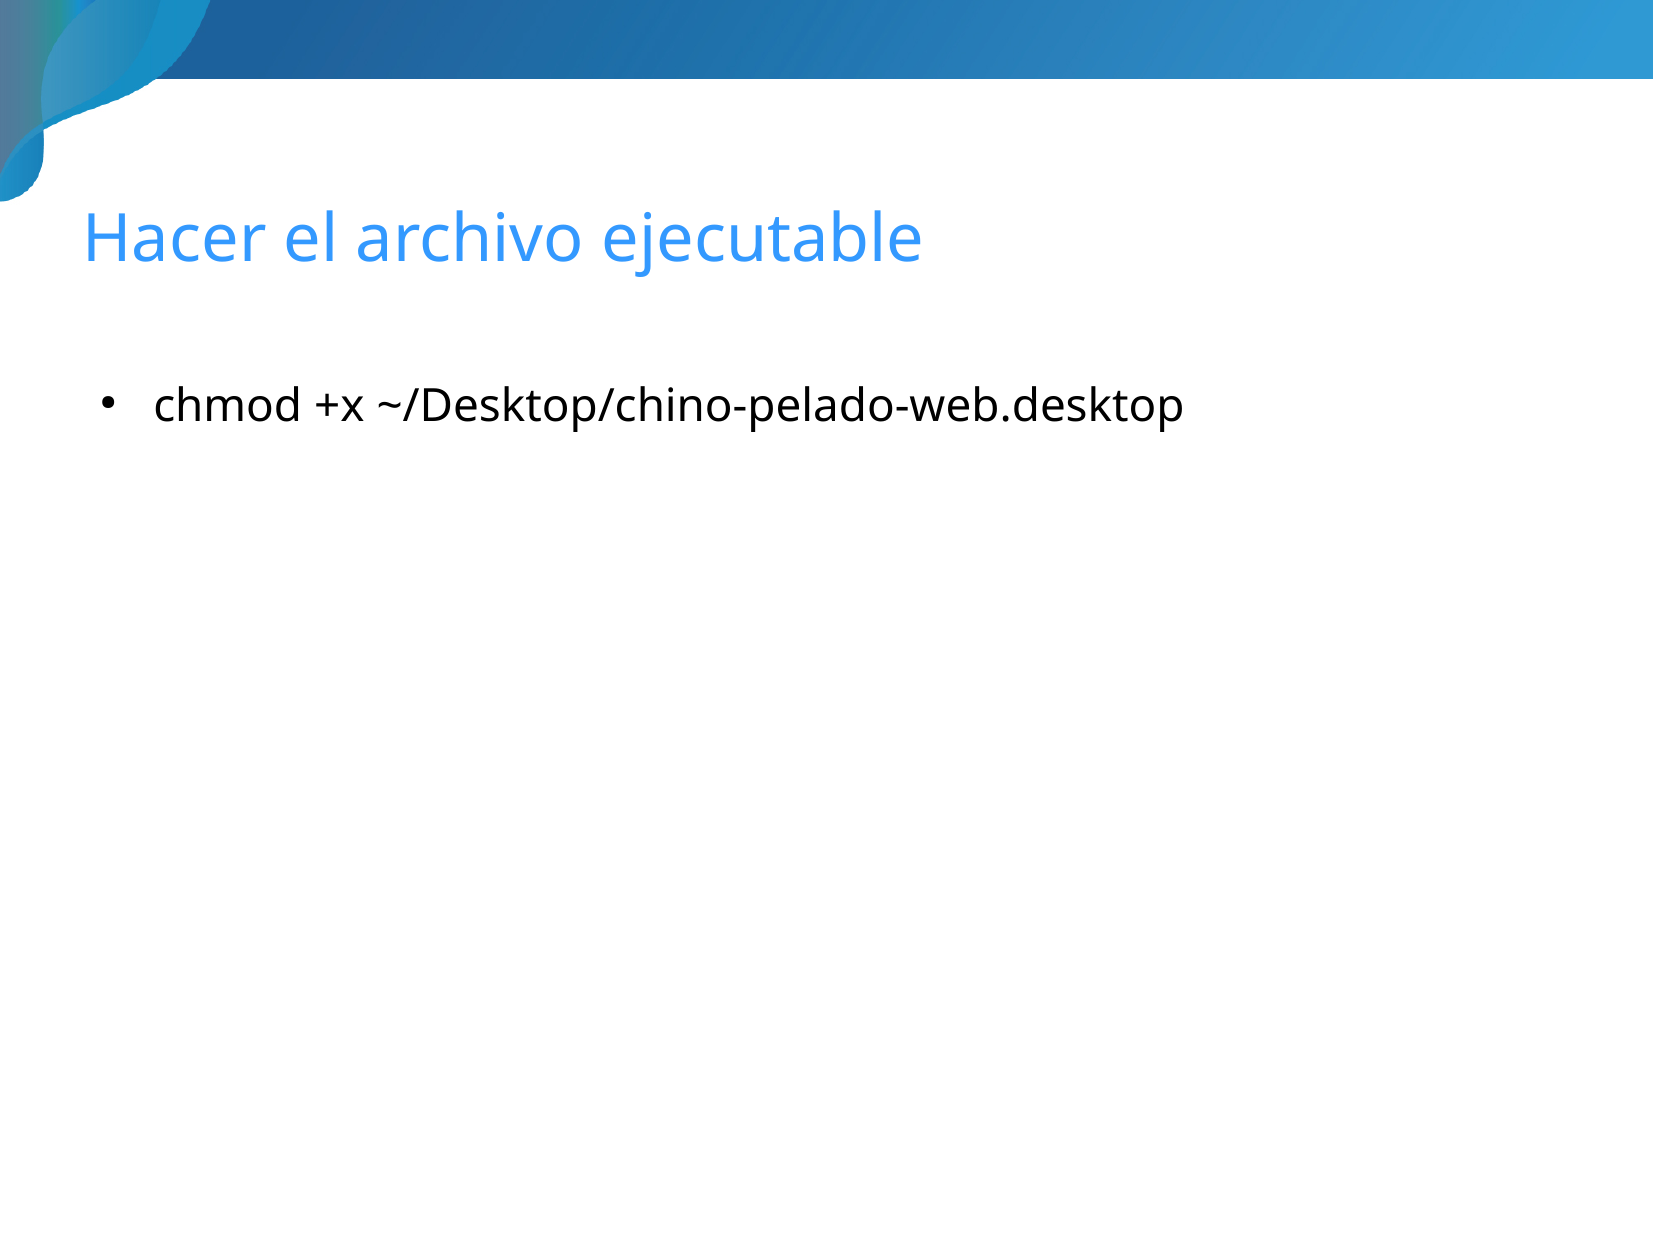

# Hacer el archivo ejecutable
chmod +x ~/Desktop/chino-pelado-web.desktop